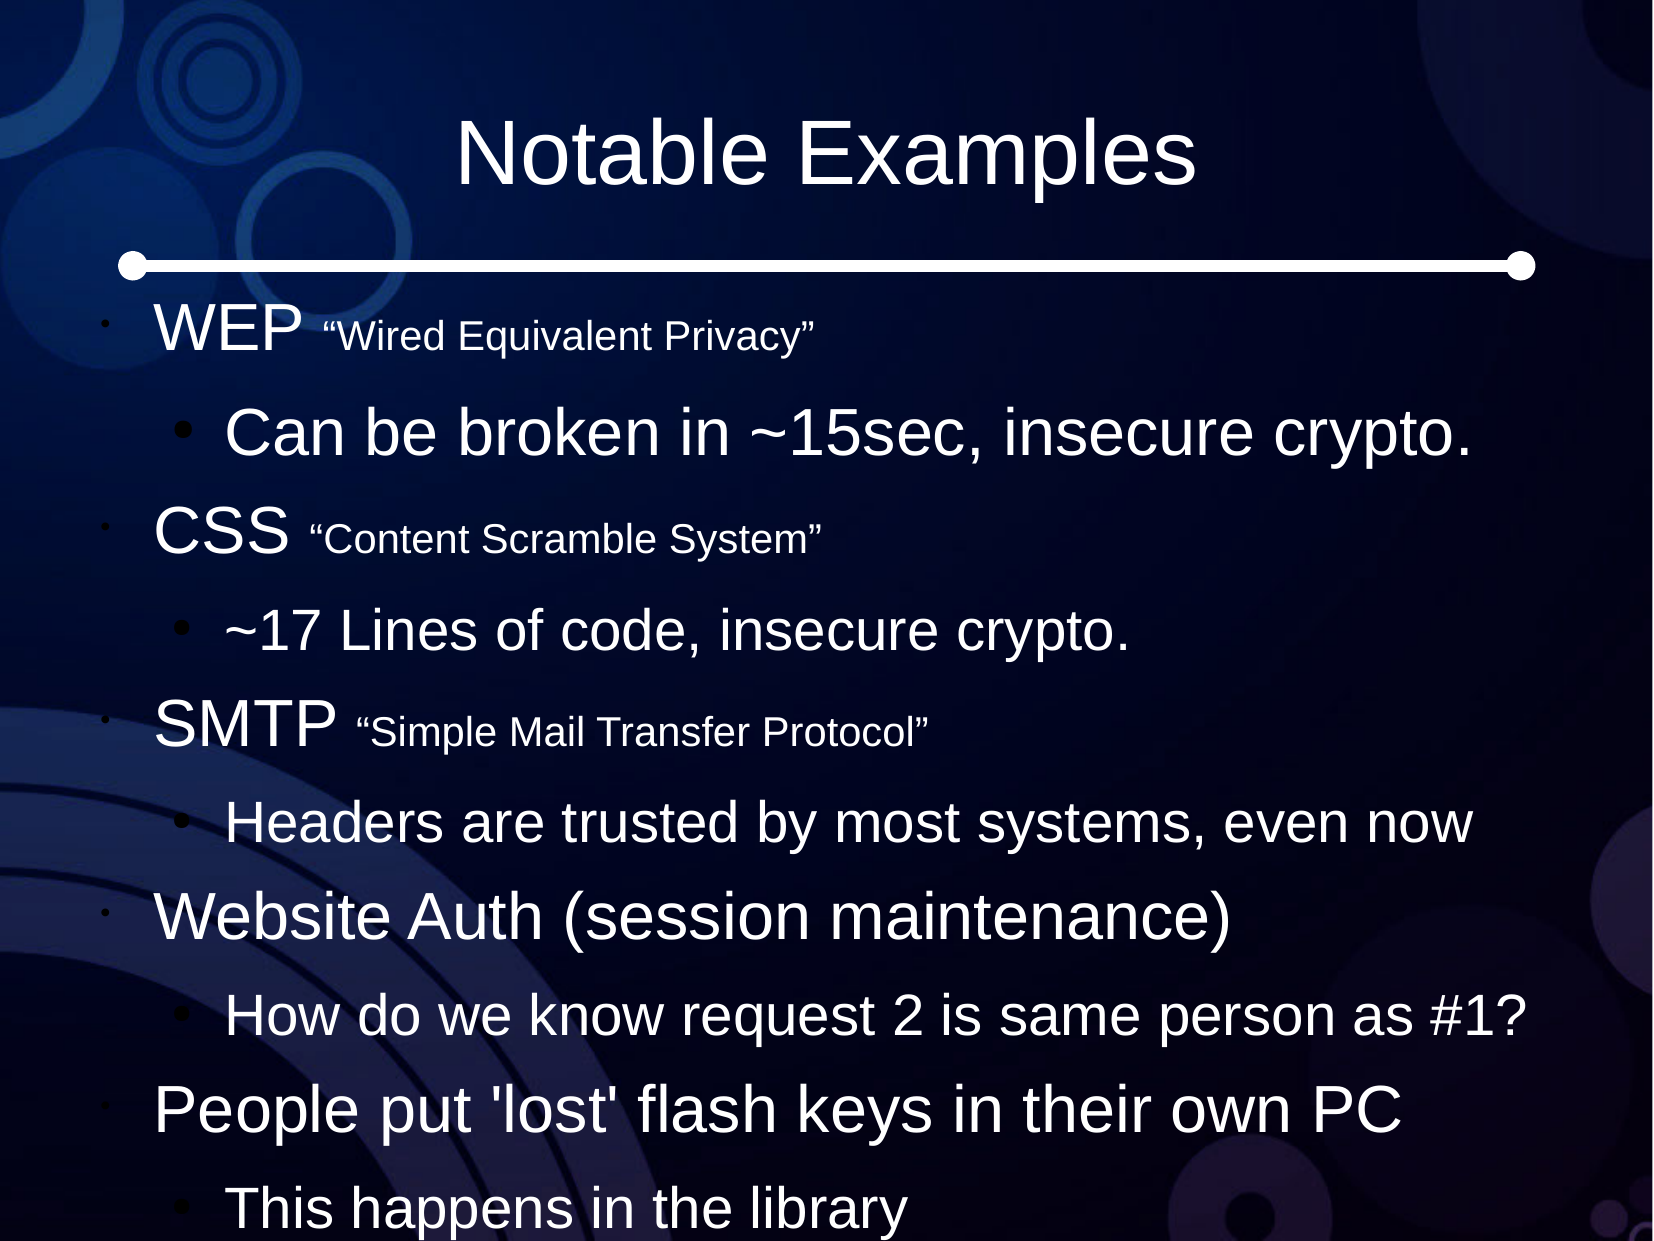

# Notable Examples
WEP “Wired Equivalent Privacy”
Can be broken in ~15sec, insecure crypto.
CSS “Content Scramble System”
~17 Lines of code, insecure crypto.
SMTP “Simple Mail Transfer Protocol”
Headers are trusted by most systems, even now
Website Auth (session maintenance)
How do we know request 2 is same person as #1?
People put 'lost' flash keys in their own PC
This happens in the library